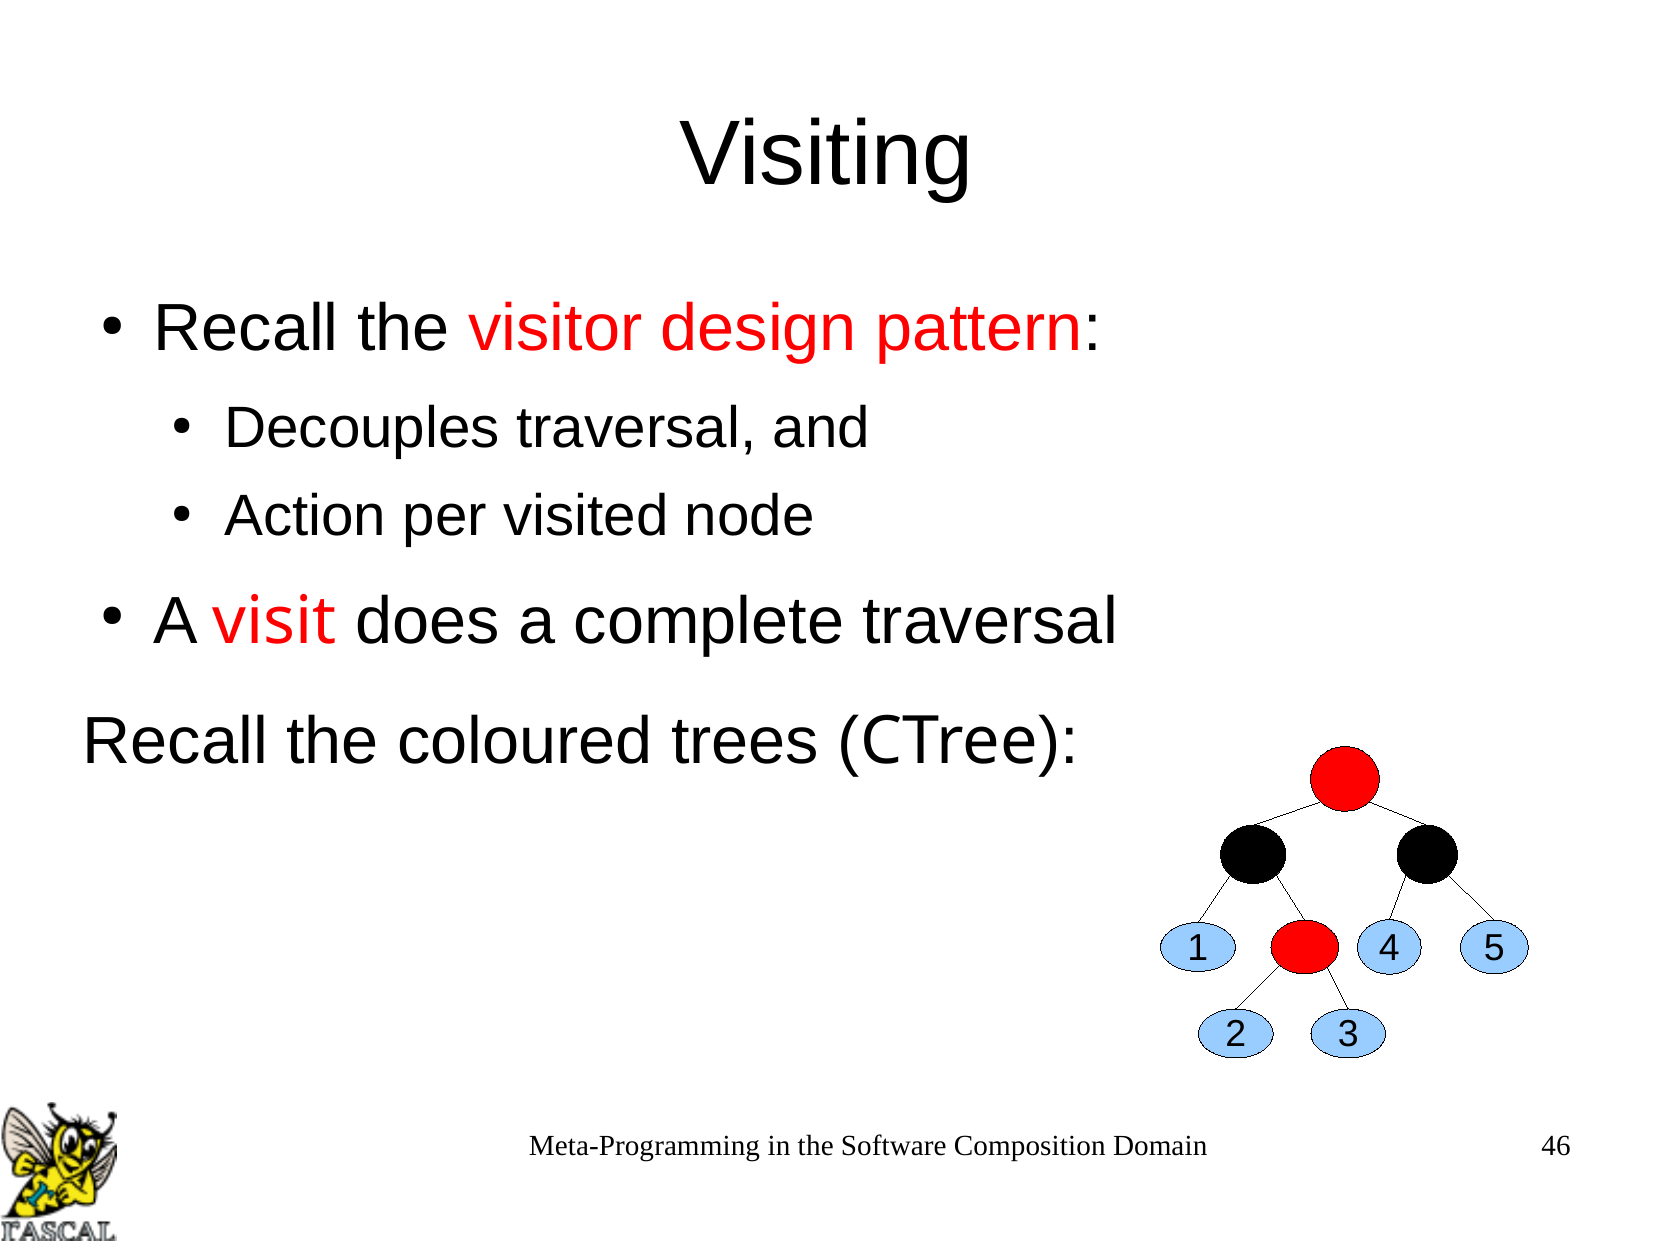

# Visiting
Recall the visitor design pattern:
Decouples traversal, and
Action per visited node
A visit does a complete traversal
Recall the coloured trees (CTree):
4
5
1
2
3
46